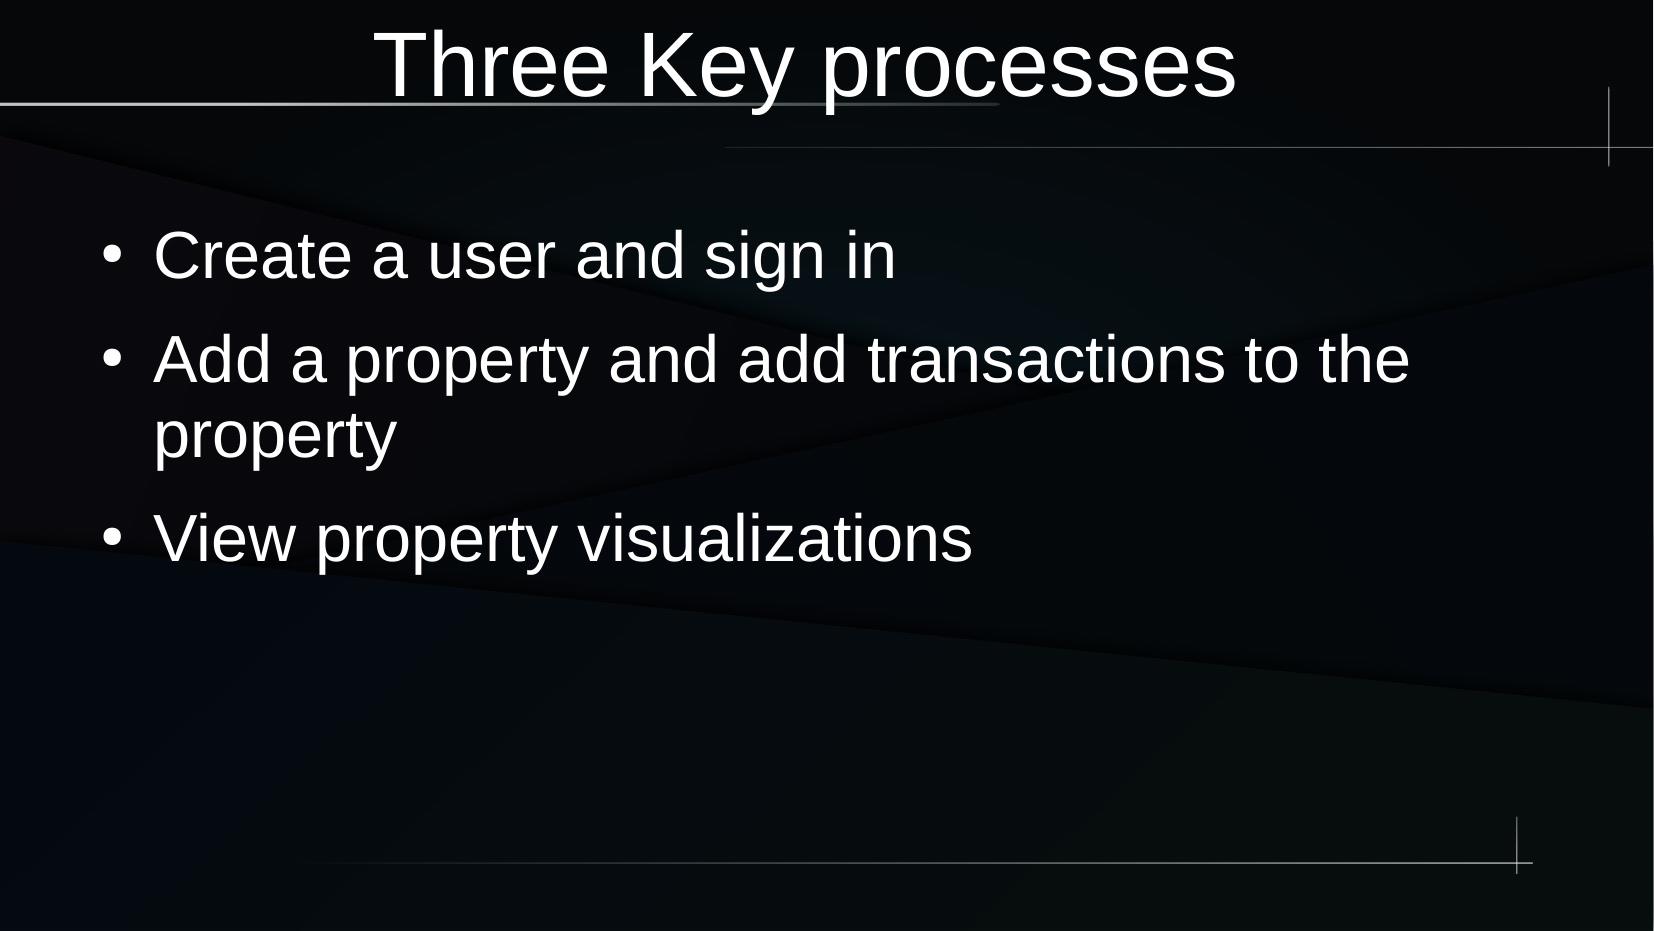

# Three Key processes
Create a user and sign in
Add a property and add transactions to the property
View property visualizations